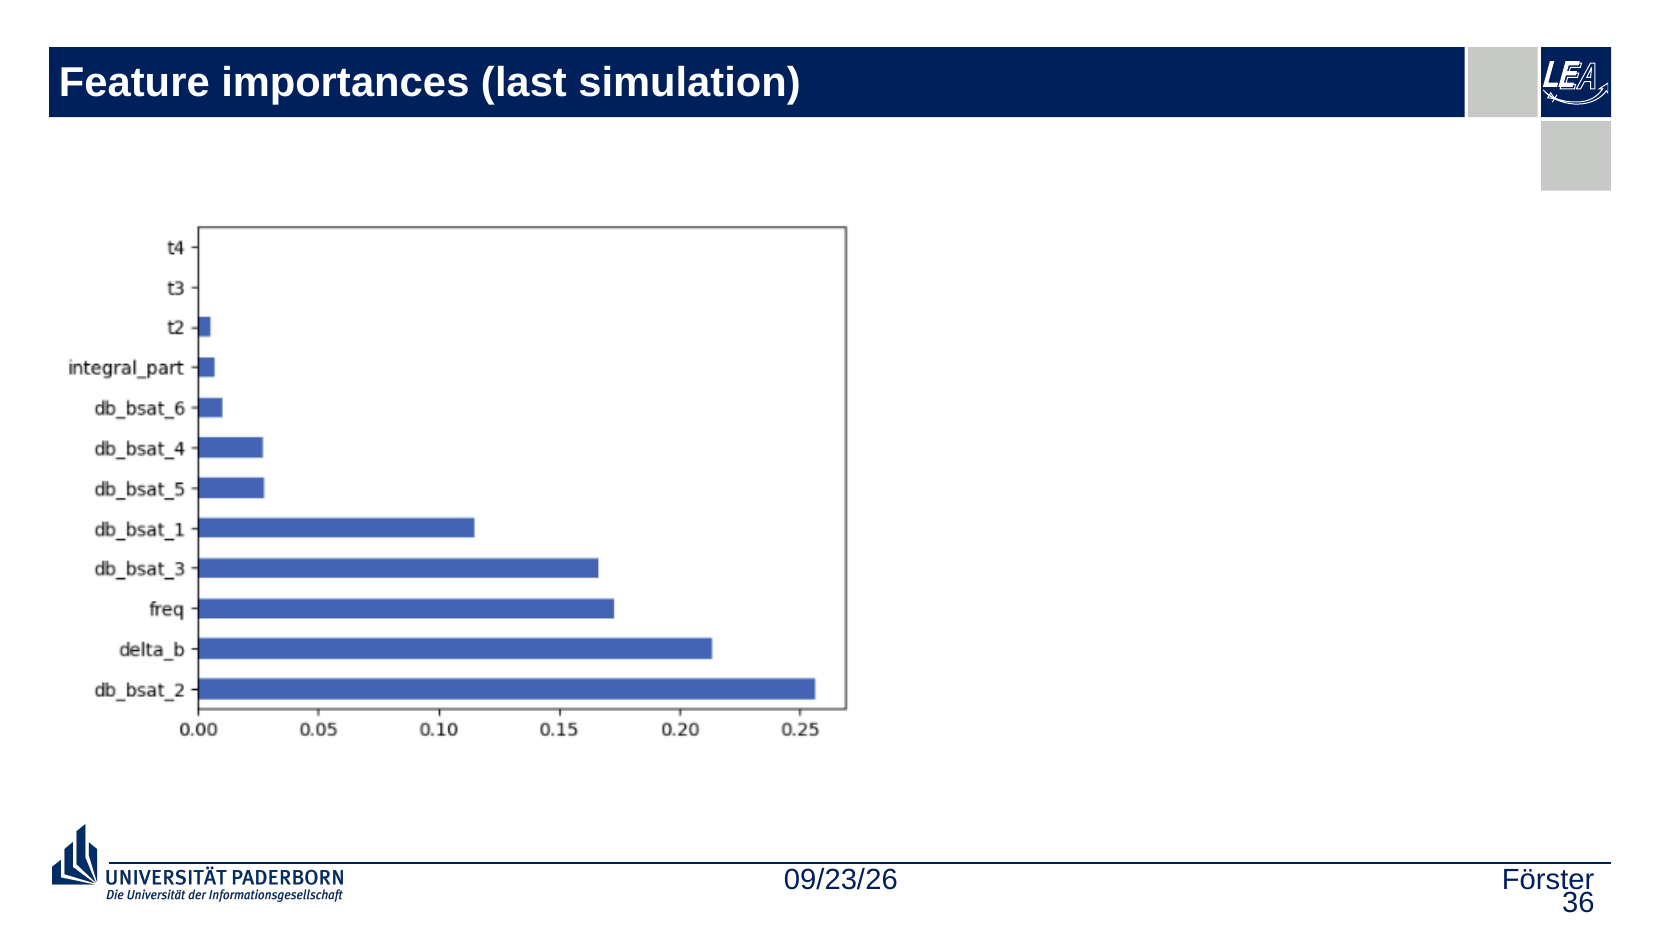

# Feature importances (last simulation)
Förster
36